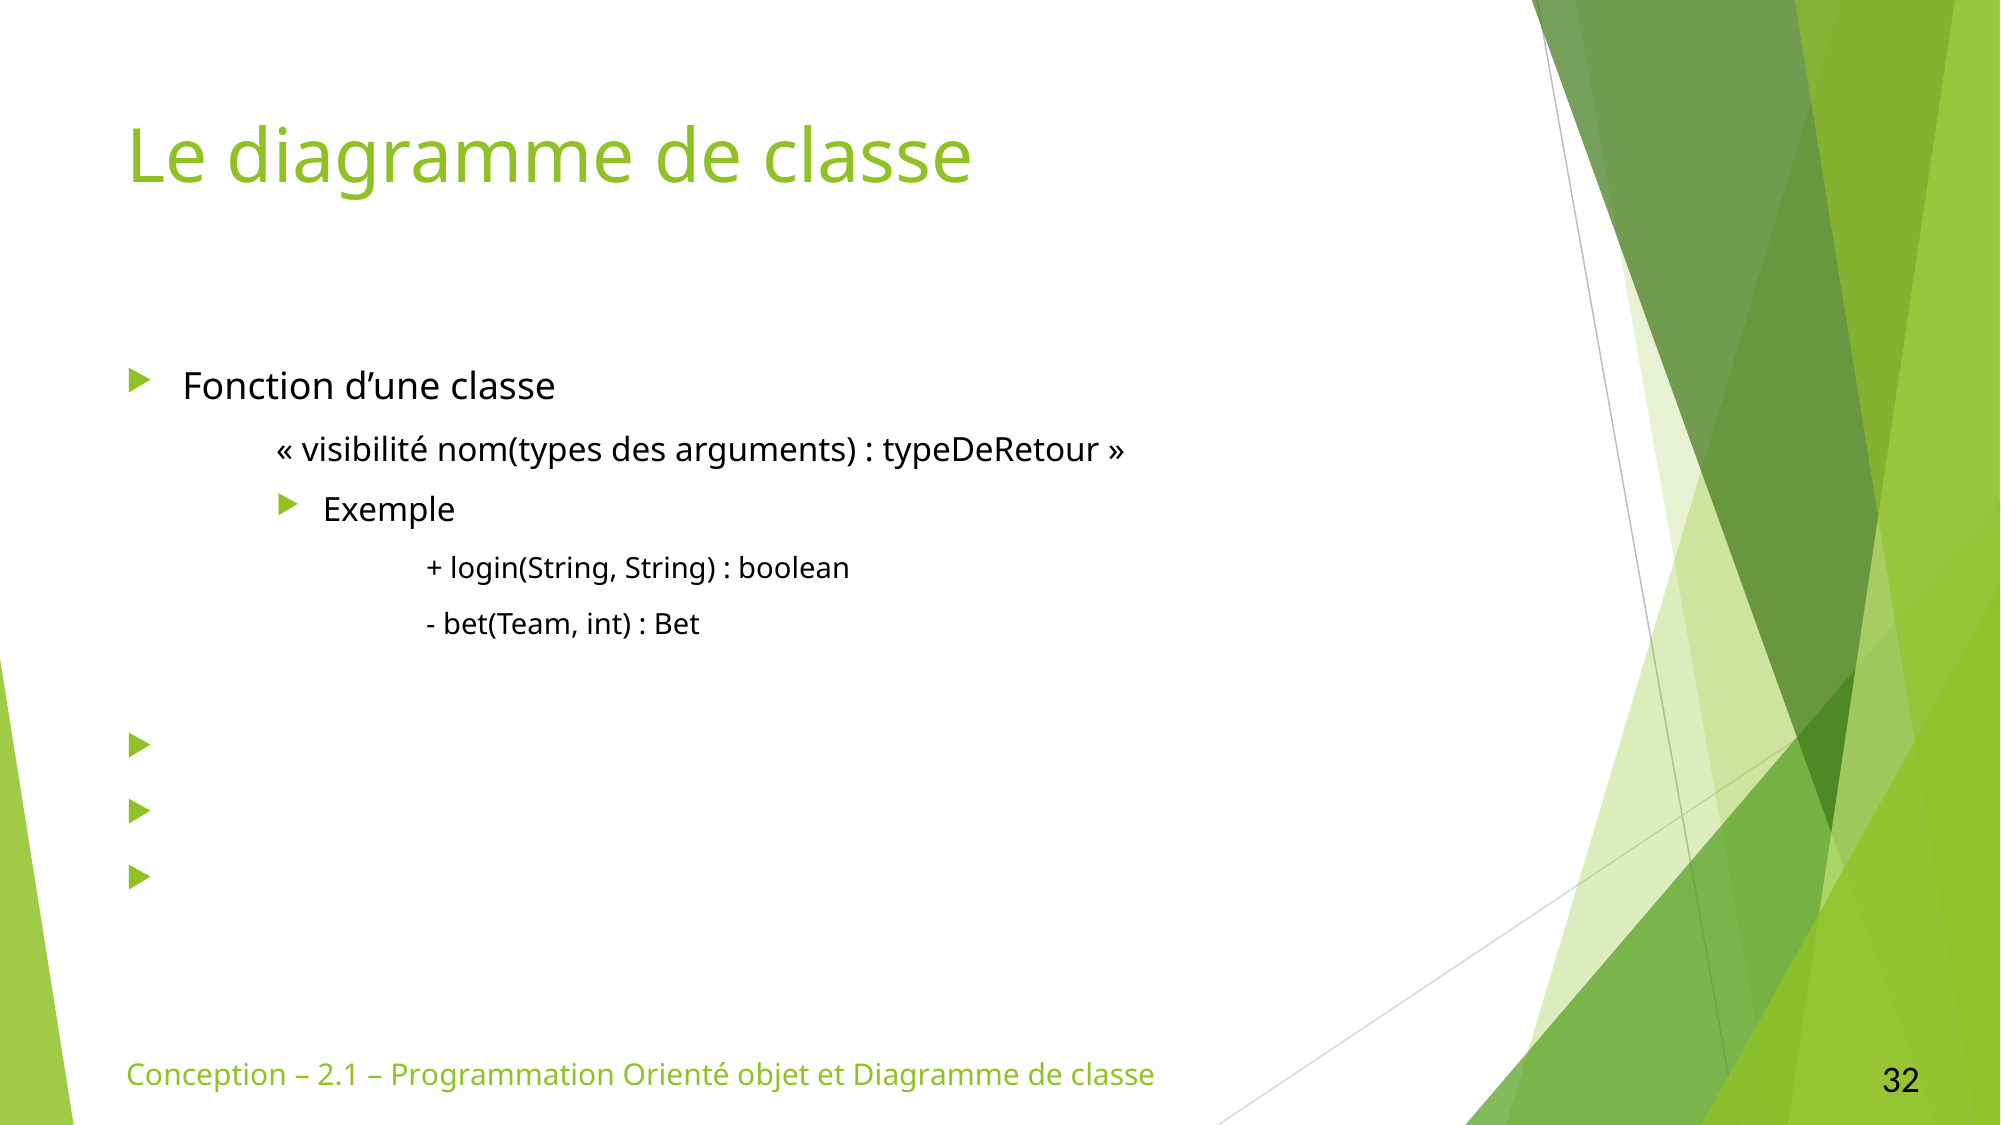

# Le diagramme de classe
Fonction d’une classe
« visibilité nom(types des arguments) : typeDeRetour »
Exemple
+ login(String, String) : boolean
- bet(Team, int) : Bet
Conception – 2.1 – Programmation Orienté objet et Diagramme de classe